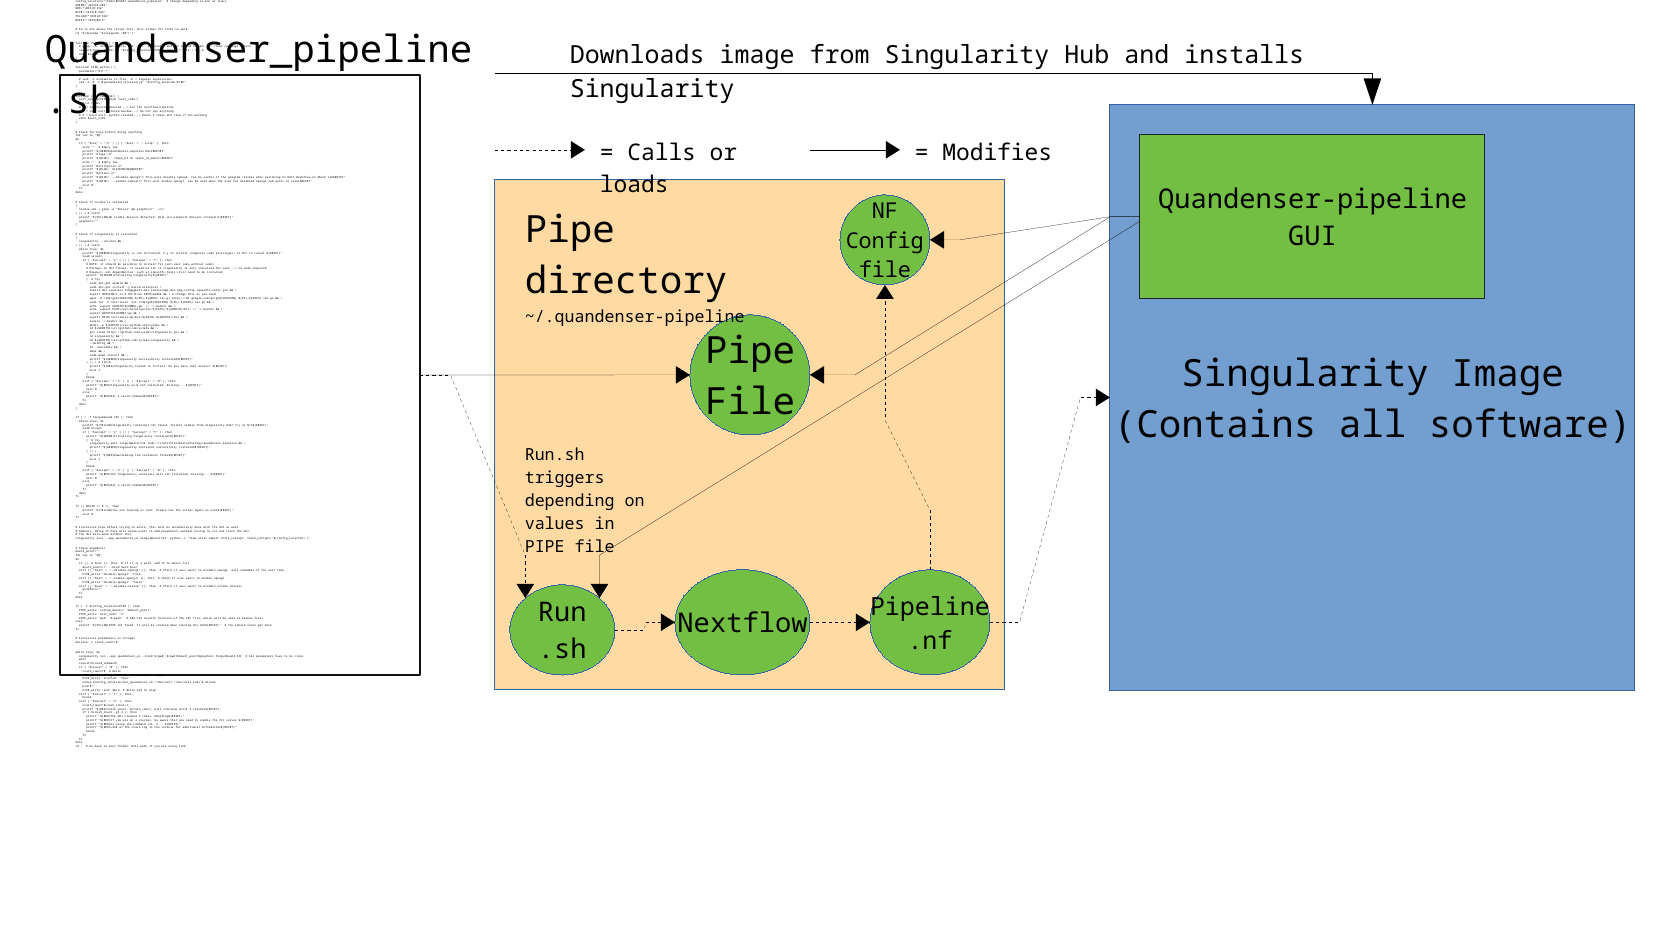

Quandenser_pipeline.sh
Downloads image from Singularity Hub and installs Singularity
#!/bin/bash
config_location="/home/$USER/.quandenser_pipeline" # Change depending on mac or linux
GREEN="\033[0;92m"
RED="\033[0;31m"
BLUE="\033[0;34m"
YELLOW="\033[0;93m"
RESET="\033[0m\n"
# Go to dir where the script lies, this allows for links to work
cd "$(dirname "$(realpath "$0")")"
function PIPE_read() {
 # grep: -o, only get match, cut: -d'=' deliminter and get second column, tr: clear carriage return
 value=$(grep -o "$1=.*" "$config_location/PIPE" | cut -d'=' -f2 | tr -d '\r')
 echo $value
}
function PIPE_write() {
 parameter="$1=.*"
 value="$1=$2"
 # sed: -i overwrite in file, -E = regular expressions
 sed -i -E "s|${parameter}|${value}|g" "$config_location/PIPE"
}
function read_command() {
 exit_code=$(PIPE_read "exit_code")
 # Exit codes:
 # 0 = run button pressed --> run the nextflow pipeline
 # 1 = soft exit, closed window --> Do not run anything
 # 2 = hard exit, python crashed --> Rerun 3 times and stop if not working
 echo $exit_code
}
# Check for help before doing anything
for var in "$@"
do
 if [ "$var" = "-h" ] || [ "$var" = "--help" ]; then
 echo "" # Empty row
 printf "${GREEN}Quandenser-pipeline HELP$RESET"
 printf "Usage:\n"
 printf "${BLUE} ./Open_UI.sh <path_to_mount>$RESET"
 echo "" # Empty row
 printf "Description:\n"
 printf "${BLUE} PLACEHOLDER$RESET"
 printf "Options:\n"
 printf "${BLUE} --disable-opengl\t This will disable opengl. Can be useful if the program crashes when switching to Edit Workflow or About tab$RESET"
 printf "${BLUE} --enable-opengl\t This will enable opengl. Can be used when the user has disabled opengl and wants to reset$RESET"
 exit 0
 fi
done
# Check if nvidia is installed
{
 nvidia-smi | grep -q "Driver" && graphics=" --nv"
} || { # catch
 printf "${YELLOW}No nvidia drivers detected. Will use prebuilt drivers instead ${RESET}"
 graphics=""
}
# Check if singularity is installed
{
 singularity --version && :
} || { # catch
 while true; do
 printf "${GREEN}Singularity is not installed. Y/y to install (requires sudo privileges) or N/n to cancel ${RESET}"
 read accept
 if [ "$accept" = "y" ] || [ "$accept" = "Y" ]; then
 # NOTE: it should be possible to install for just user (aka without sudo)
 # Perhaps in the future, it could be set so singularity is only installed for user --> no sudo required
 # However, all dependencies, such as squashfs-tools still need to be installed
 printf "${GREEN}Installing Singularity${RESET}"
 { # try
 sudo apt-get update && \
 sudo apt-get install -y build-essential \
 libssl-dev uuid-dev libgpgme11-dev libseccomp-dev pkg-config squashfs-tools git && \
 export VERSION=1.11.4 OS=linux ARCH=amd64 && \ # change this as you need
 wget -O /tmp/go${VERSION}.${OS}-${ARCH}.tar.gz https://dl.google.com/go/go${VERSION}.${OS}-${ARCH}.tar.gz && \
 sudo tar -C /usr/local -xzf /tmp/go${VERSION}.${OS}-${ARCH}.tar.gz && \
 echo 'export GOPATH=${HOME}/go' >> ~/.bashrc && \
 echo 'export PATH=/usr/local/go/bin:${PATH}:${GOPATH}/bin' >> ~/.bashrc && \
 export GOPATH=${HOME}/go && \
 export PATH=/usr/local/go/bin:${PATH}:${GOPATH}/bin && \
 source ~/.bashrc && \
 mkdir -p ${GOPATH}/src/github.com/sylabs && \
 cd ${GOPATH}/src/github.com/sylabs && \
 git clone https://github.com/sylabs/singularity.git && \
 cd singularity && \
 cd ${GOPATH}/src/github.com/sylabs/singularity && \
 ./mconfig && \
 cd ./builddir && \
 make && \
 sudo make install && \
 printf "${GREEN}Singularity successfully installed${RESET}"
 } || { # catch
 printf "${RED}Singularity failed to install. Do you have root access? ${RESET}"
 exit 1
 }
 break
 elif [ "$accept" = "n" ] || [ "$accept" = "N" ]; then
 printf "${RED}Singularity will not installed. Exiting... ${RESET}"
 exit 0
 else
 printf "${RED}Not a valid command${RESET}"
 fi
 done
}
if [ ! -f SingulQuand.SIF ]; then
 while true; do
 printf "${YELLOW}Singularity container not found. Install stable from Singularity Hub? Y/y or N/n${RESET}"
 read accept
 if [ "$accept" = "y" ] || [ "$accept" = "Y" ]; then
 printf "${GREEN}Installing Singularity container${RESET}"
 { # try
 singularity pull SingulQuand.SIF shub://statisticalbiotechnology/quandenser-pipeline && \
 printf "${GREEN}Singularity container successfully installed${RESET}"
 } || {
 printf "${RED}Downloading the container failed${RESET}"
 exit 1
 }
 break
 elif [ "$accept" = "n" ] || [ "$accept" = "N" ]; then
 printf "${RED}The Singularity container will not installed. Exiting... ${RESET}"
 exit 0
 else
 printf "${RED}Not a valid command${RESET}"
 fi
 done
fi
if (( $EUID == 0 )); then
 printf "${YELLOW}You are running as root. Please run the script again as user${RESET}"
 exit 0
fi
# Initialize pipe before trying to write, this will be automacially done with the GUI as well
# However, doing it here will allow users to add parameters without having to run and close the GUI
# The GUI will work without this
singularity exec --app quandenser_ui SingulQuand.SIF python -c "from utils import check_corrupt; check_corrupt('${config_location}')"
# Check arguments
mount_point=""
for var in "$@"
do
 if [[ -d $var ]]; then # If it is a path, add it to mount list
 mount_point+=" --bind $var:$var"
 elif [[ "$var" = "--disable-opengl" ]]; then # Check if user wants to disable opengl, will remember it for next time
 PIPE_write "disable-opengl" "true"
 elif [[ "$var" = "--enable-opengl" ]]; then # Check if user wants to enable opengl
 PIPE_write "disable-opengl" "false"
 elif [[ "$var" = "--disable-nvidia" ]]; then # Check if user wants to disable nvidia drivers
 graphics=""
 fi
done
if [ -f $config_location/PIPE ]; then
 PIPE_write "custom_mounts" "$mount_point"
 PIPE_write "exit_code" "2"
 PIPE_write "pwd" "$(pwd)" # Add the current location of the SIF file, which will be used to browse files
else
 printf "${YELLOW}PIPE not found. It will be created when running the GUI${RESET}" # You should never get here
fi
# Initialize parameters as integer
declare -i crash_count=0
while true; do
 singularity run --app quandenser_ui --bind $(pwd):$(pwd)$mount_point$graphics SingulQuand.SIF # All parameters have to be close
 wait
 result=$(read_command)
 if [ "$result" = "0" ]; then
 crash_count=0 # Reset
 PIPE_write "exit_code" "2" # Write pid to pipe
 PIPE_write "started" "true"
 nohup $config_location/run_quandenser.sh </dev/null >/dev/null 2>&1 & disown
 pid=$!
 PIPE_write "pid" $pid # Write pid to pipe
 elif [ "$result" = "1" ]; then
 break
 elif [ "$result" = "2" ]; then
 crash_count=$crash_count+1
 printf "${RED}Crash count: $crash_count, will continue until 3 crashes${RESET}"
 if [ $crash_count -gt 3 ]; then
 printf "${RED}The GUI crashed 3 times. Aborting${RESET}"
 printf "${RED}If you are on a cluster, be aware that you need to enable the X11 server ${RESET}"
 printf "${RED}by using the command ssh -X ...${RESET}"
 printf "${RED}Look at the crash log in the console for additional information${RESET}"
 break
 fi
 fi
done
cd - # Go back to prev folder. Will work if you are using link
Singularity Image
(Contains all software)
= Calls or loads
= Modifies
Quandenser-pipeline
GUI
Quandenser-pipeline
GUI
Pipe directory
~/.quandenser-pipeline
NF
Config
file
Pipe
File
Run.sh triggers depending on values in PIPE file
Nextflow
Pipeline
.nf
Run
.sh